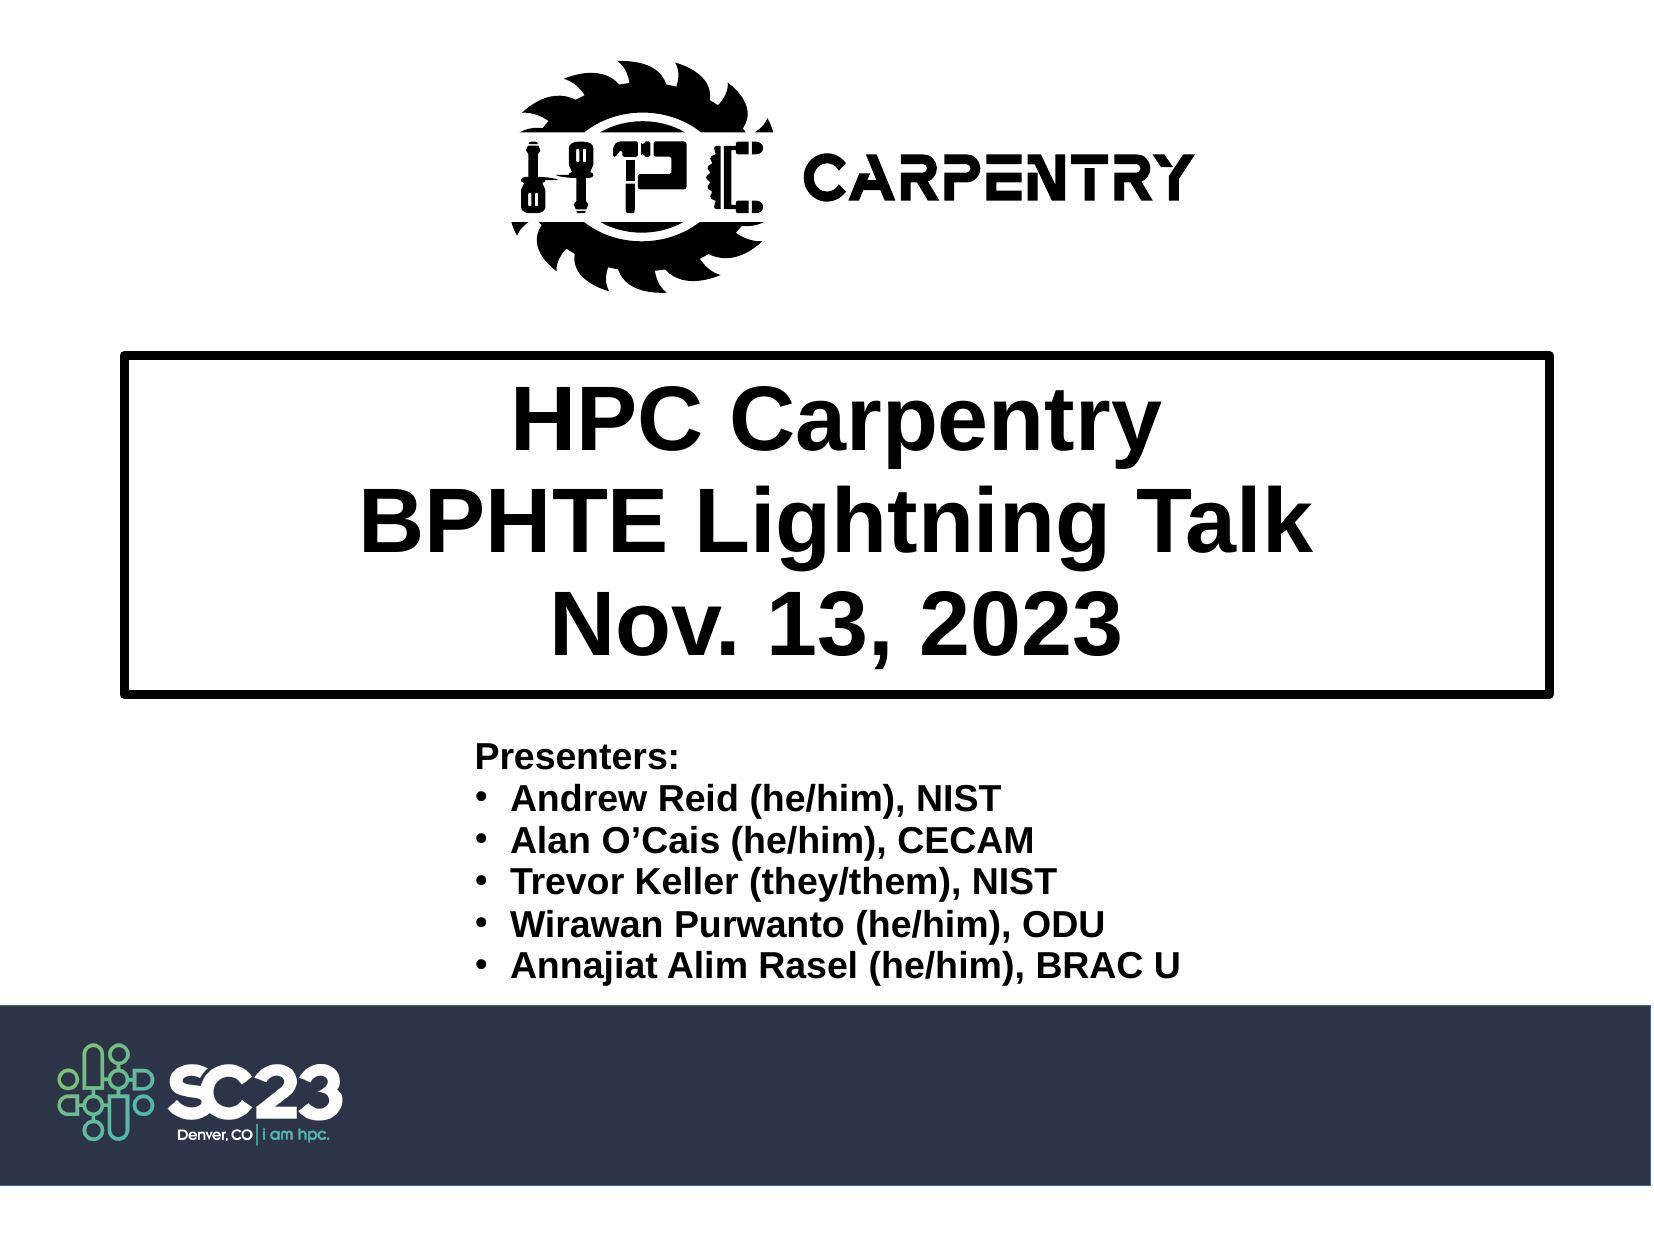

HPC Carpentry
BPHTE Lightning Talk
Nov. 13, 2023
Presenters:
Andrew Reid (he/him), NIST
Alan O’Cais (he/him), CECAM
Trevor Keller (they/them), NIST
Wirawan Purwanto (he/him), ODU
Annajiat Alim Rasel (he/him), BRAC U